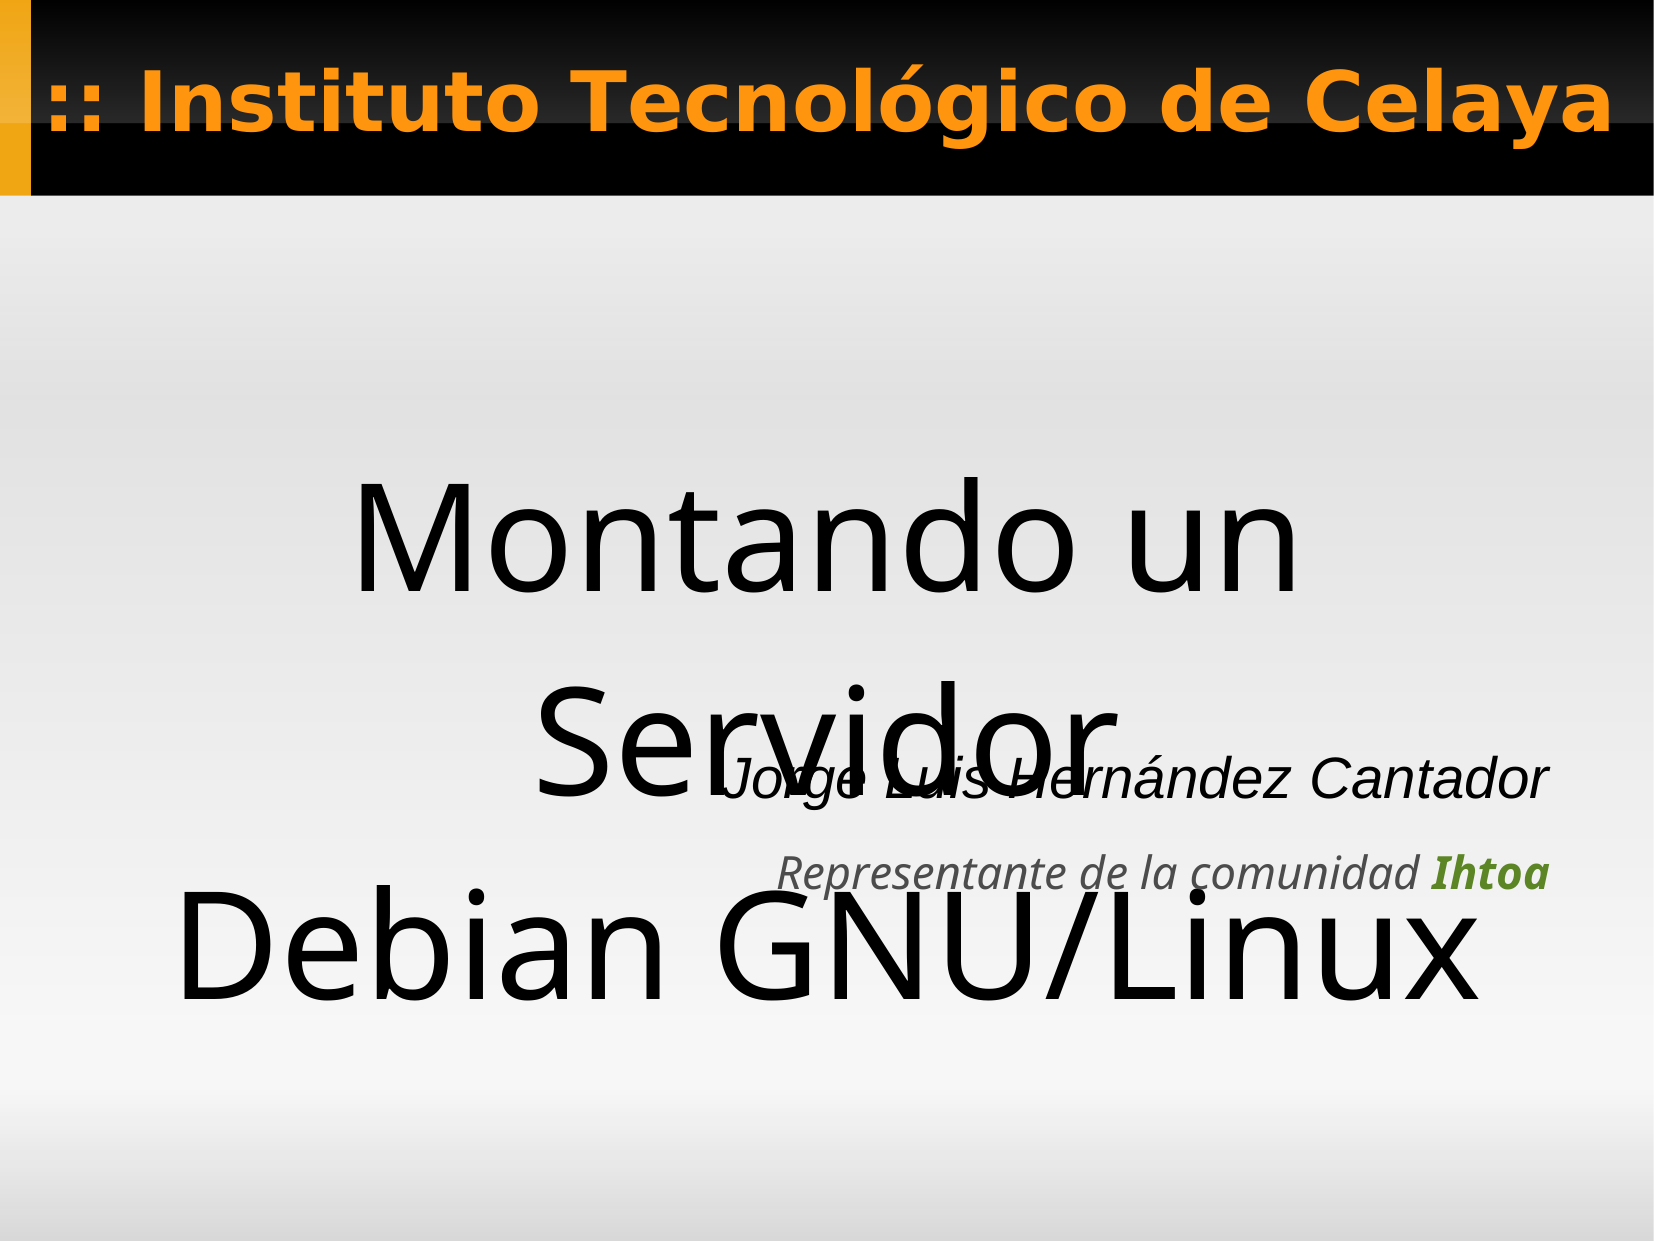

:: Instituto Tecnológico de Celaya
Montando un Servidor
Debian GNU/Linux
Jorge Luis Hernández Cantador
Representante de la comunidad Ihtoa